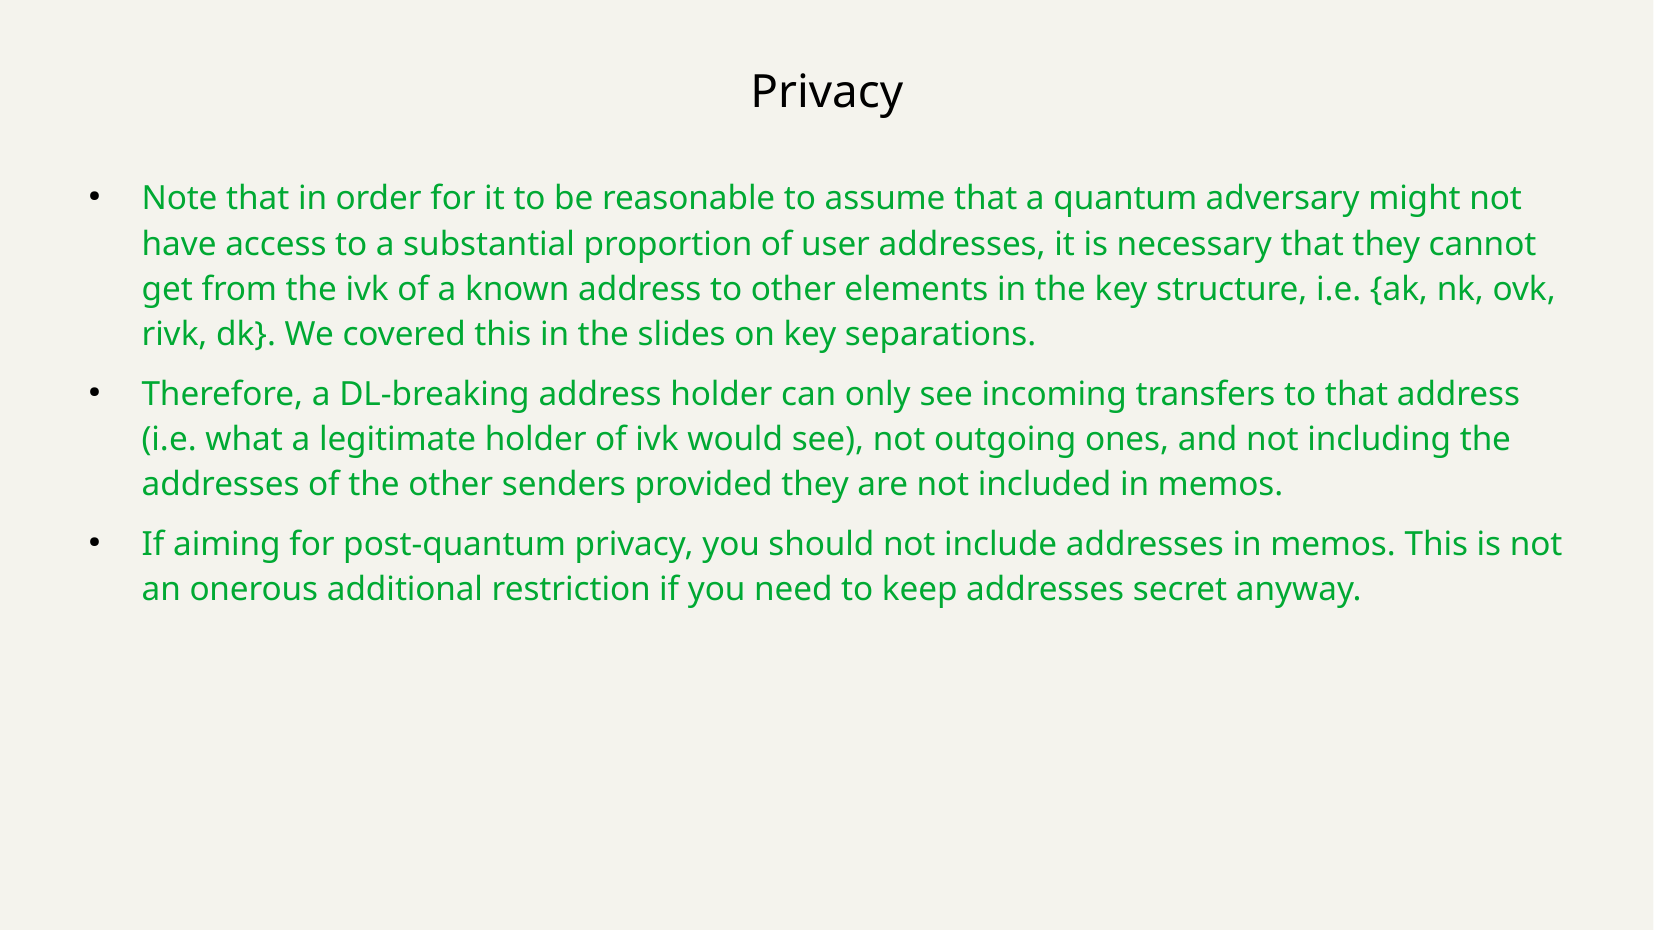

# Privacy
Note that in order for it to be reasonable to assume that a quantum adversary might not have access to a substantial proportion of user addresses, it is necessary that they cannot get from the ivk of a known address to other elements in the key structure, i.e. {ak, nk, ovk, rivk, dk}. We covered this in the slides on key separations.
Therefore, a DL-breaking address holder can only see incoming transfers to that address (i.e. what a legitimate holder of ivk would see), not outgoing ones, and not including the addresses of the other senders provided they are not included in memos.
If aiming for post-quantum privacy, you should not include addresses in memos. This is not an onerous additional restriction if you need to keep addresses secret anyway.